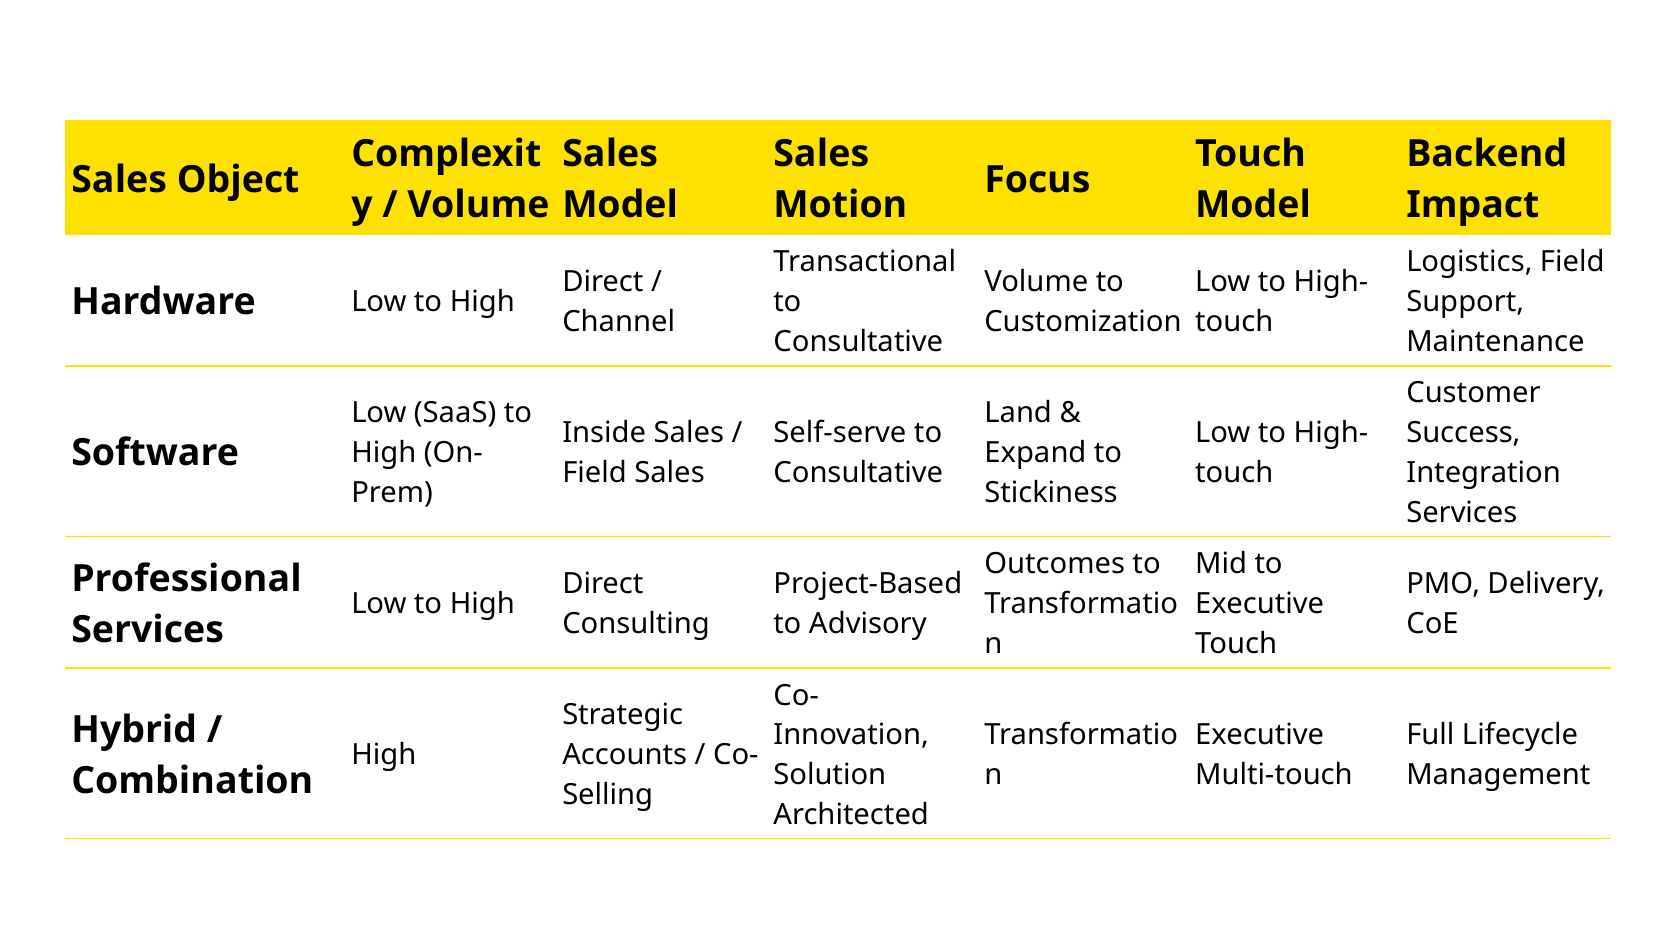

| Sales Object | Complexity / Volume | Sales Model | Sales Motion | Focus | Touch Model | Backend Impact |
| --- | --- | --- | --- | --- | --- | --- |
| Hardware | Low to High | Direct / Channel | Transactional to Consultative | Volume to Customization | Low to High-touch | Logistics, Field Support, Maintenance |
| Software | Low (SaaS) to High (On-Prem) | Inside Sales / Field Sales | Self-serve to Consultative | Land & Expand to Stickiness | Low to High-touch | Customer Success, Integration Services |
| Professional Services | Low to High | Direct Consulting | Project-Based to Advisory | Outcomes to Transformation | Mid to Executive Touch | PMO, Delivery, CoE |
| Hybrid / Combination | High | Strategic Accounts / Co-Selling | Co-Innovation, Solution Architected | Transformation | Executive Multi-touch | Full Lifecycle Management |